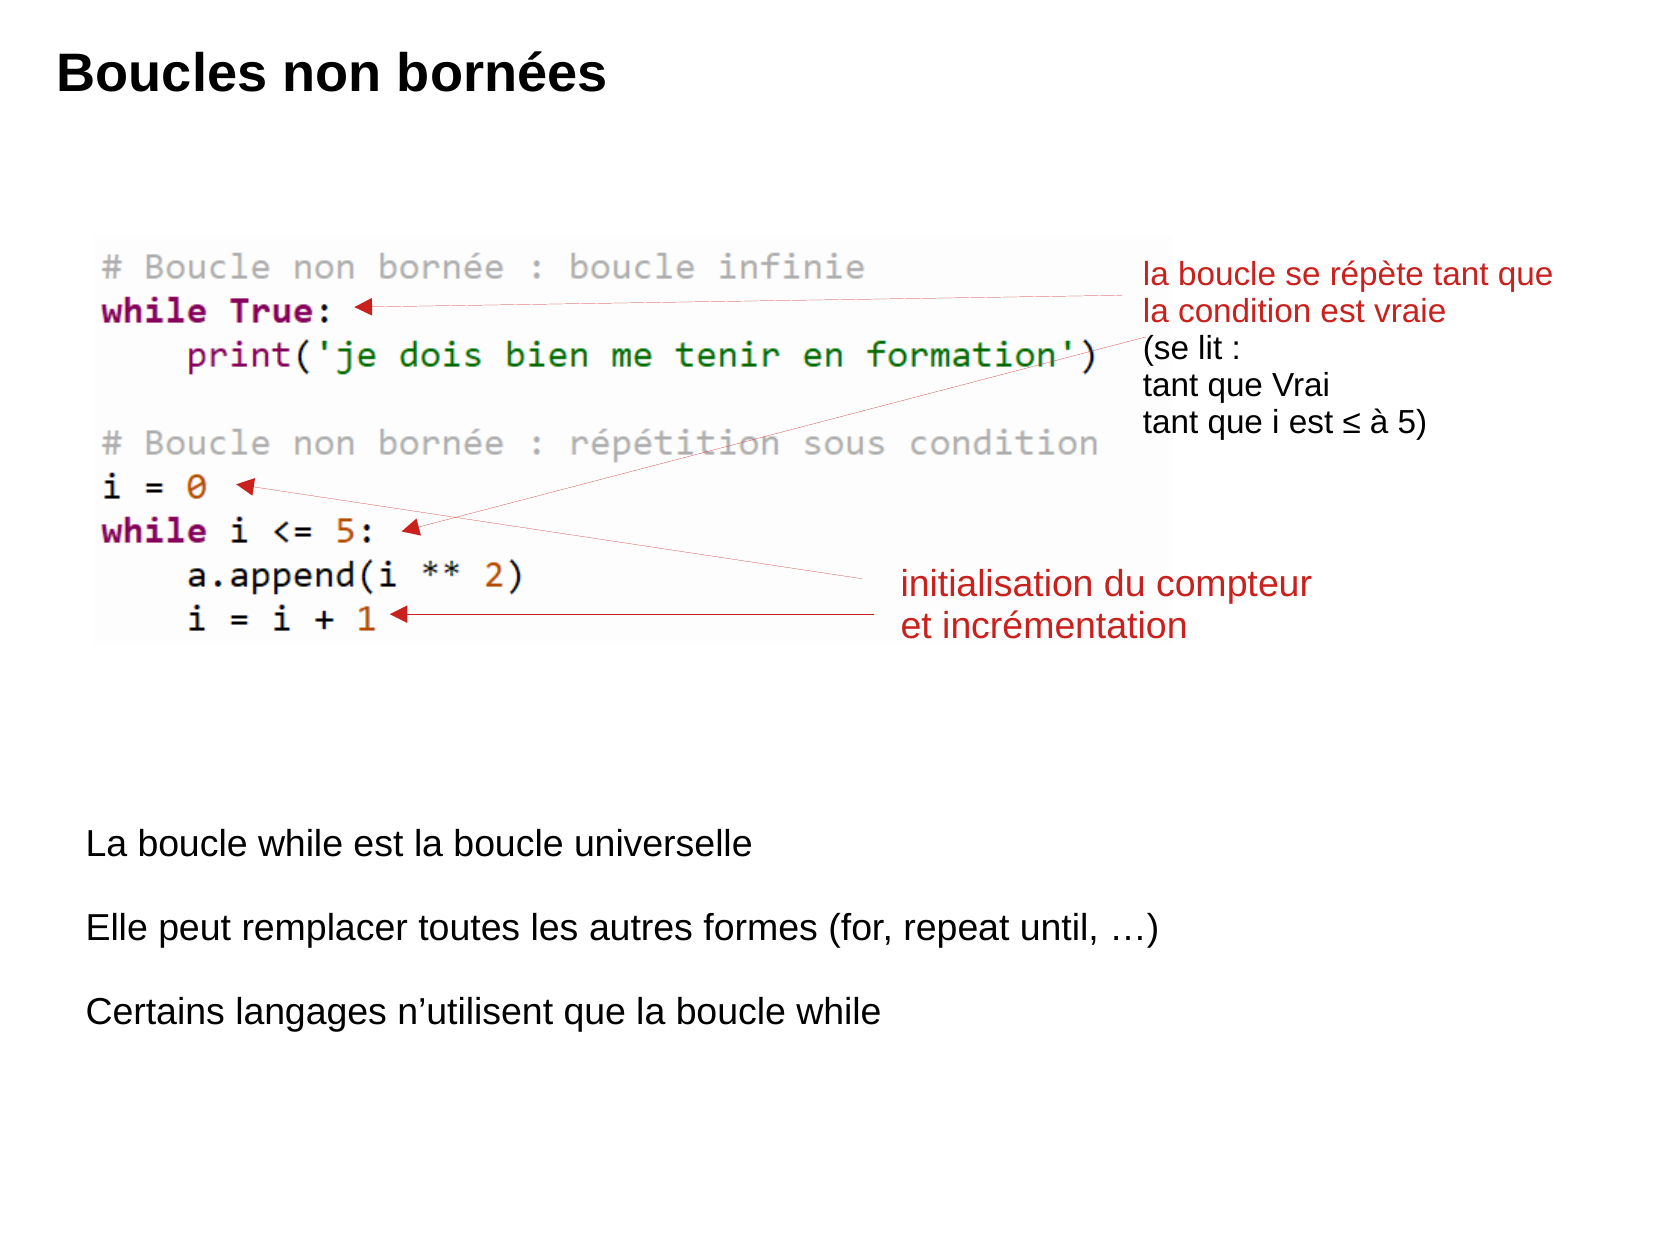

Boucles non bornées
la boucle se répète tant que
la condition est vraie
(se lit :
tant que Vrai
tant que i est ≤ à 5)
initialisation du compteur
et incrémentation
La boucle while est la boucle universelle
Elle peut remplacer toutes les autres formes (for, repeat until, …)
Certains langages n’utilisent que la boucle while